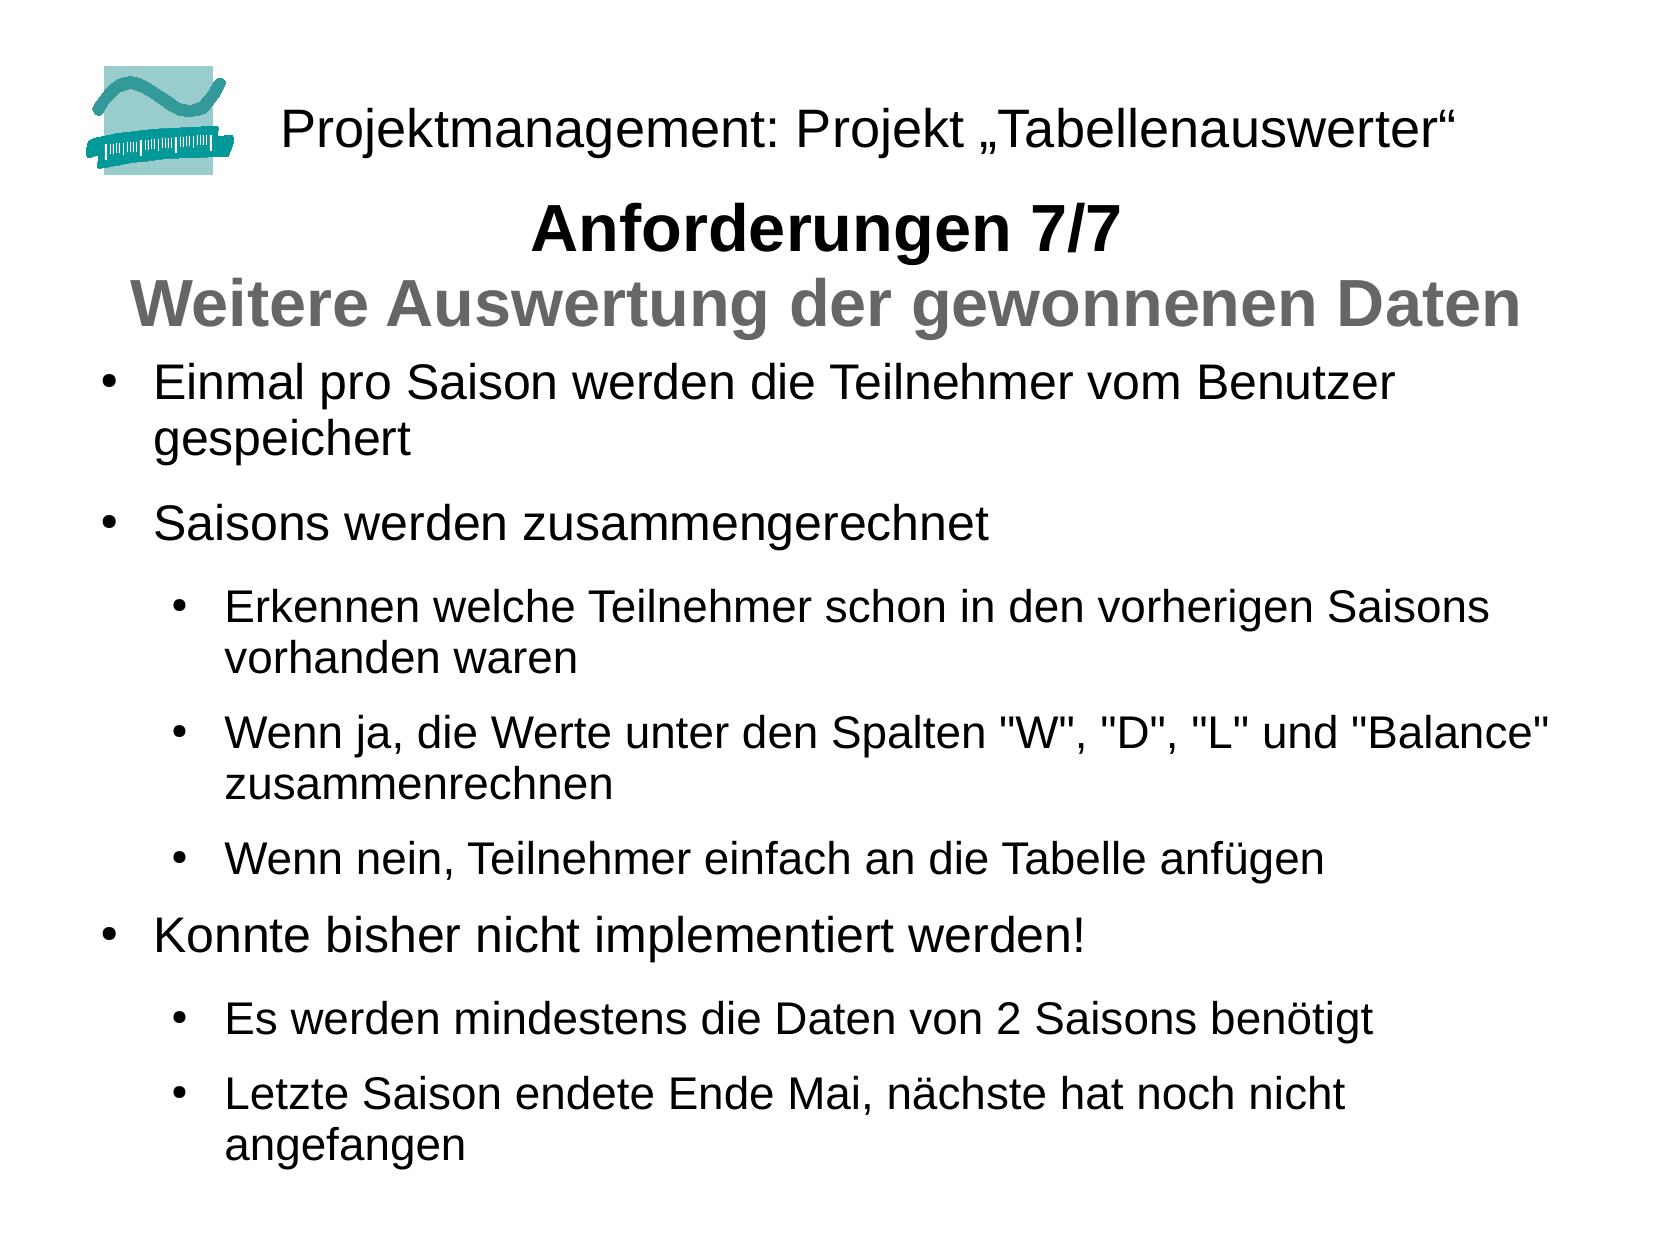

# Anforderungen 7/7 Weitere Auswertung der gewonnenen Daten
Einmal pro Saison werden die Teilnehmer vom Benutzer gespeichert
Saisons werden zusammengerechnet
Erkennen welche Teilnehmer schon in den vorherigen Saisons vorhanden waren
Wenn ja, die Werte unter den Spalten "W", "D", "L" und "Balance" zusammenrechnen
Wenn nein, Teilnehmer einfach an die Tabelle anfügen
Konnte bisher nicht implementiert werden!
Es werden mindestens die Daten von 2 Saisons benötigt
Letzte Saison endete Ende Mai, nächste hat noch nicht angefangen